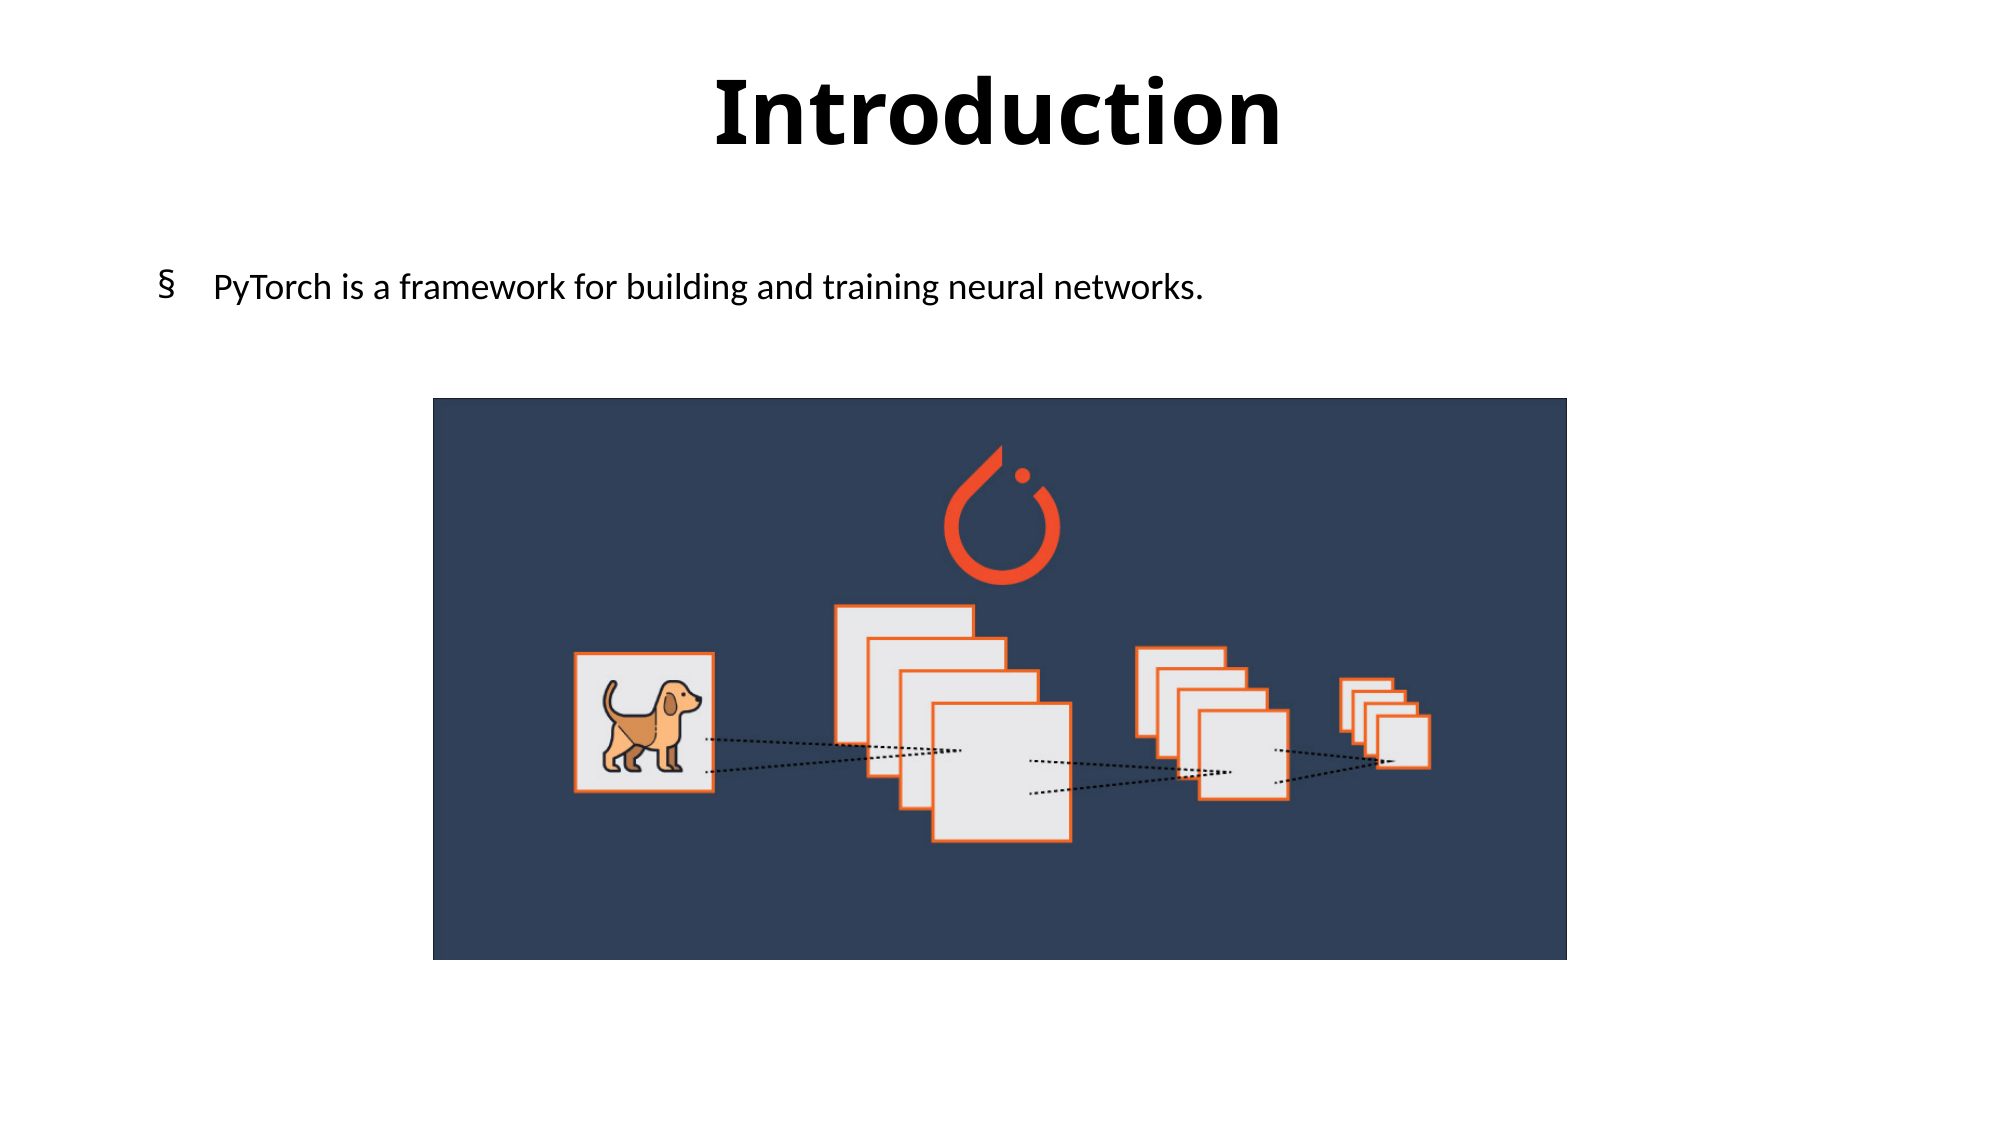

# Introduction
PyTorch is a framework for building and training neural networks.